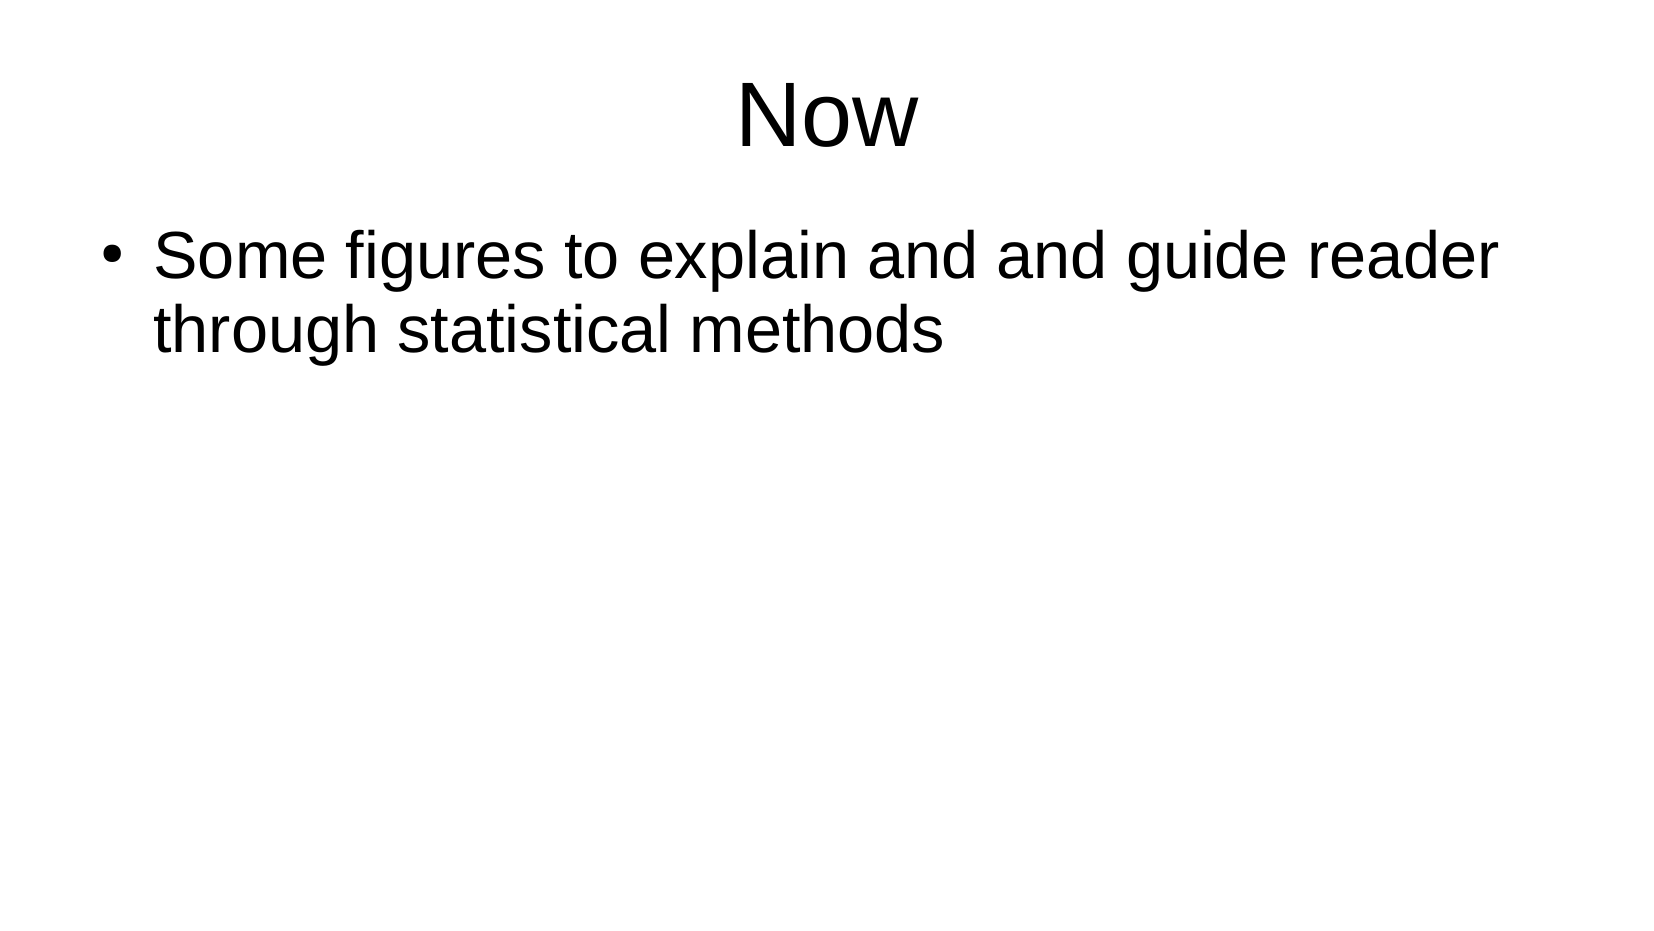

# Now
Some figures to explain and and guide reader through statistical methods